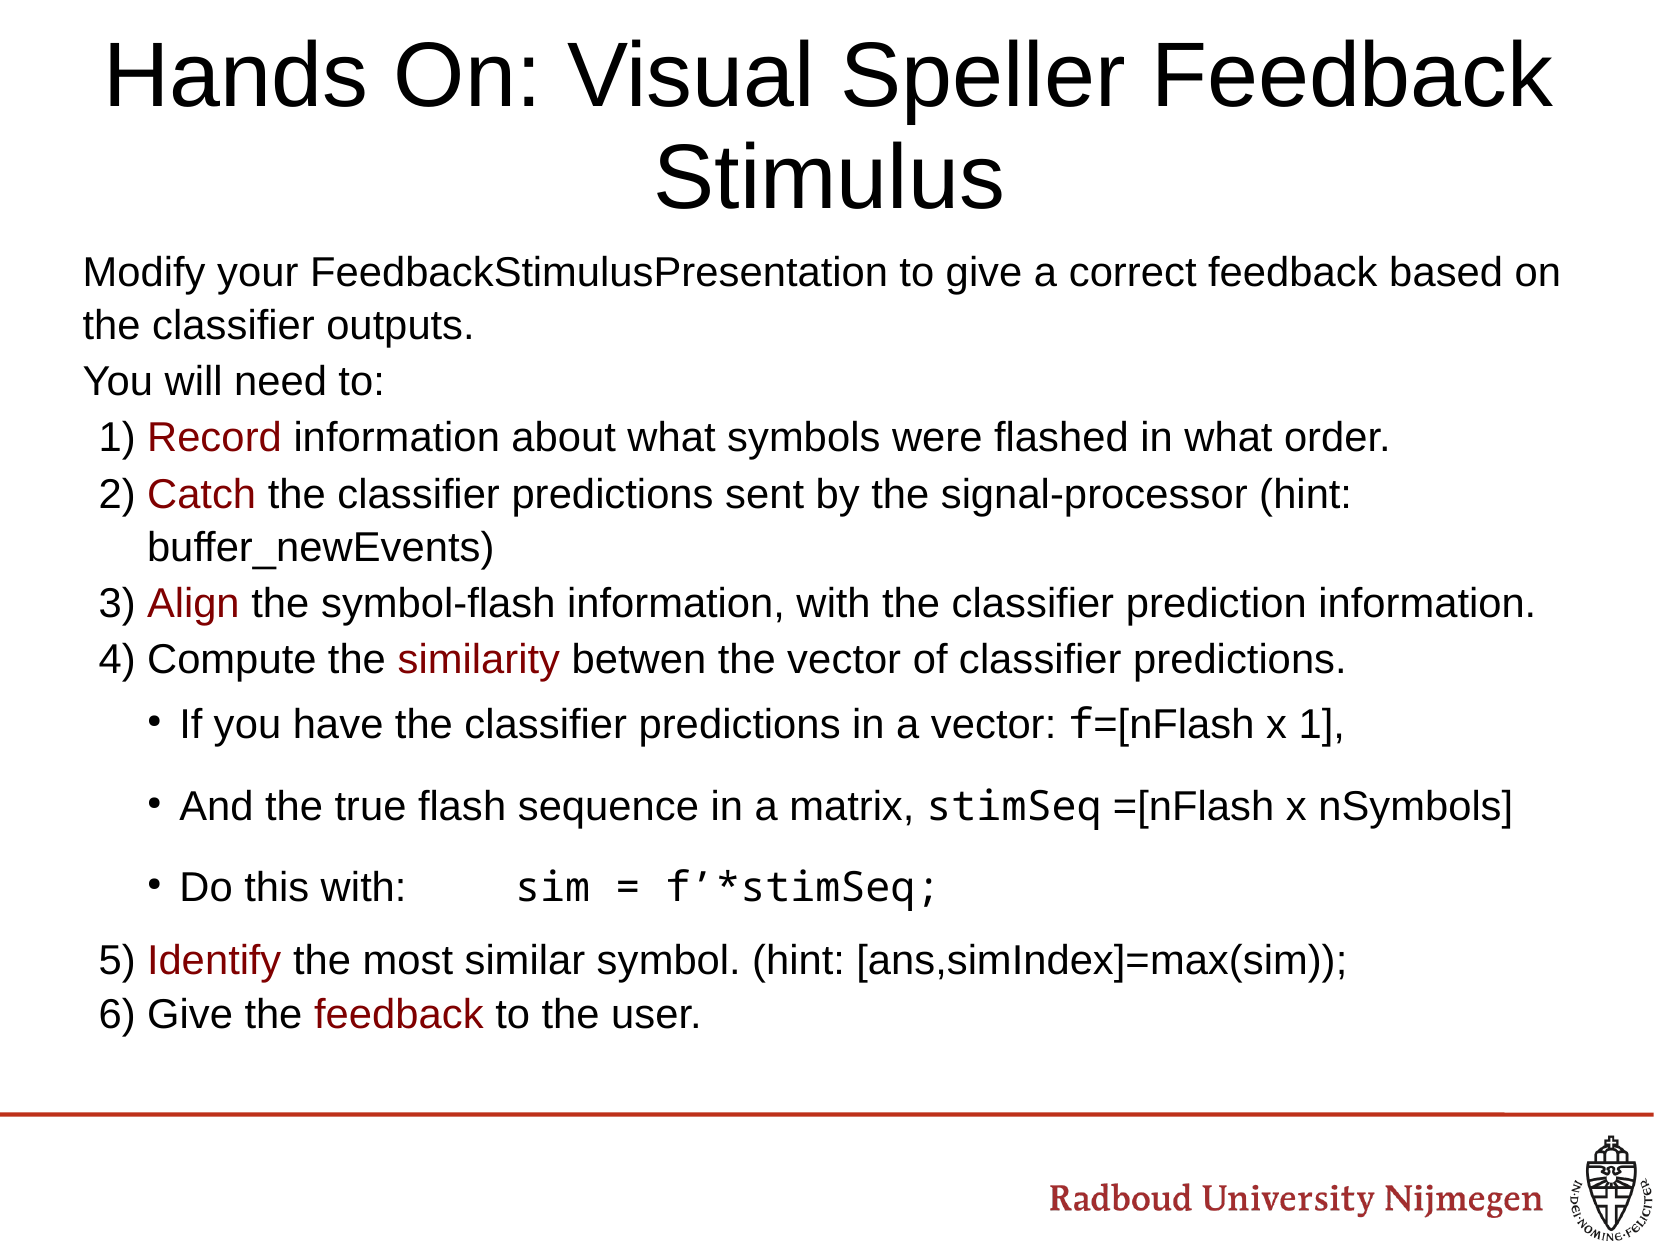

# Hands On: Visual Speller Feedback Stimulus
Modify your FeedbackStimulusPresentation to give a correct feedback based on the classifier outputs.
You will need to:
Record information about what symbols were flashed in what order.
Catch the classifier predictions sent by the signal-processor (hint: buffer_newEvents)
Align the symbol-flash information, with the classifier prediction information.
Compute the similarity betwen the vector of classifier predictions.
If you have the classifier predictions in a vector: f=[nFlash x 1],
And the true flash sequence in a matrix, stimSeq =[nFlash x nSymbols]
Do this with: 								sim = f’*stimSeq;
Identify the most similar symbol. (hint: [ans,simIndex]=max(sim));
Give the feedback to the user.